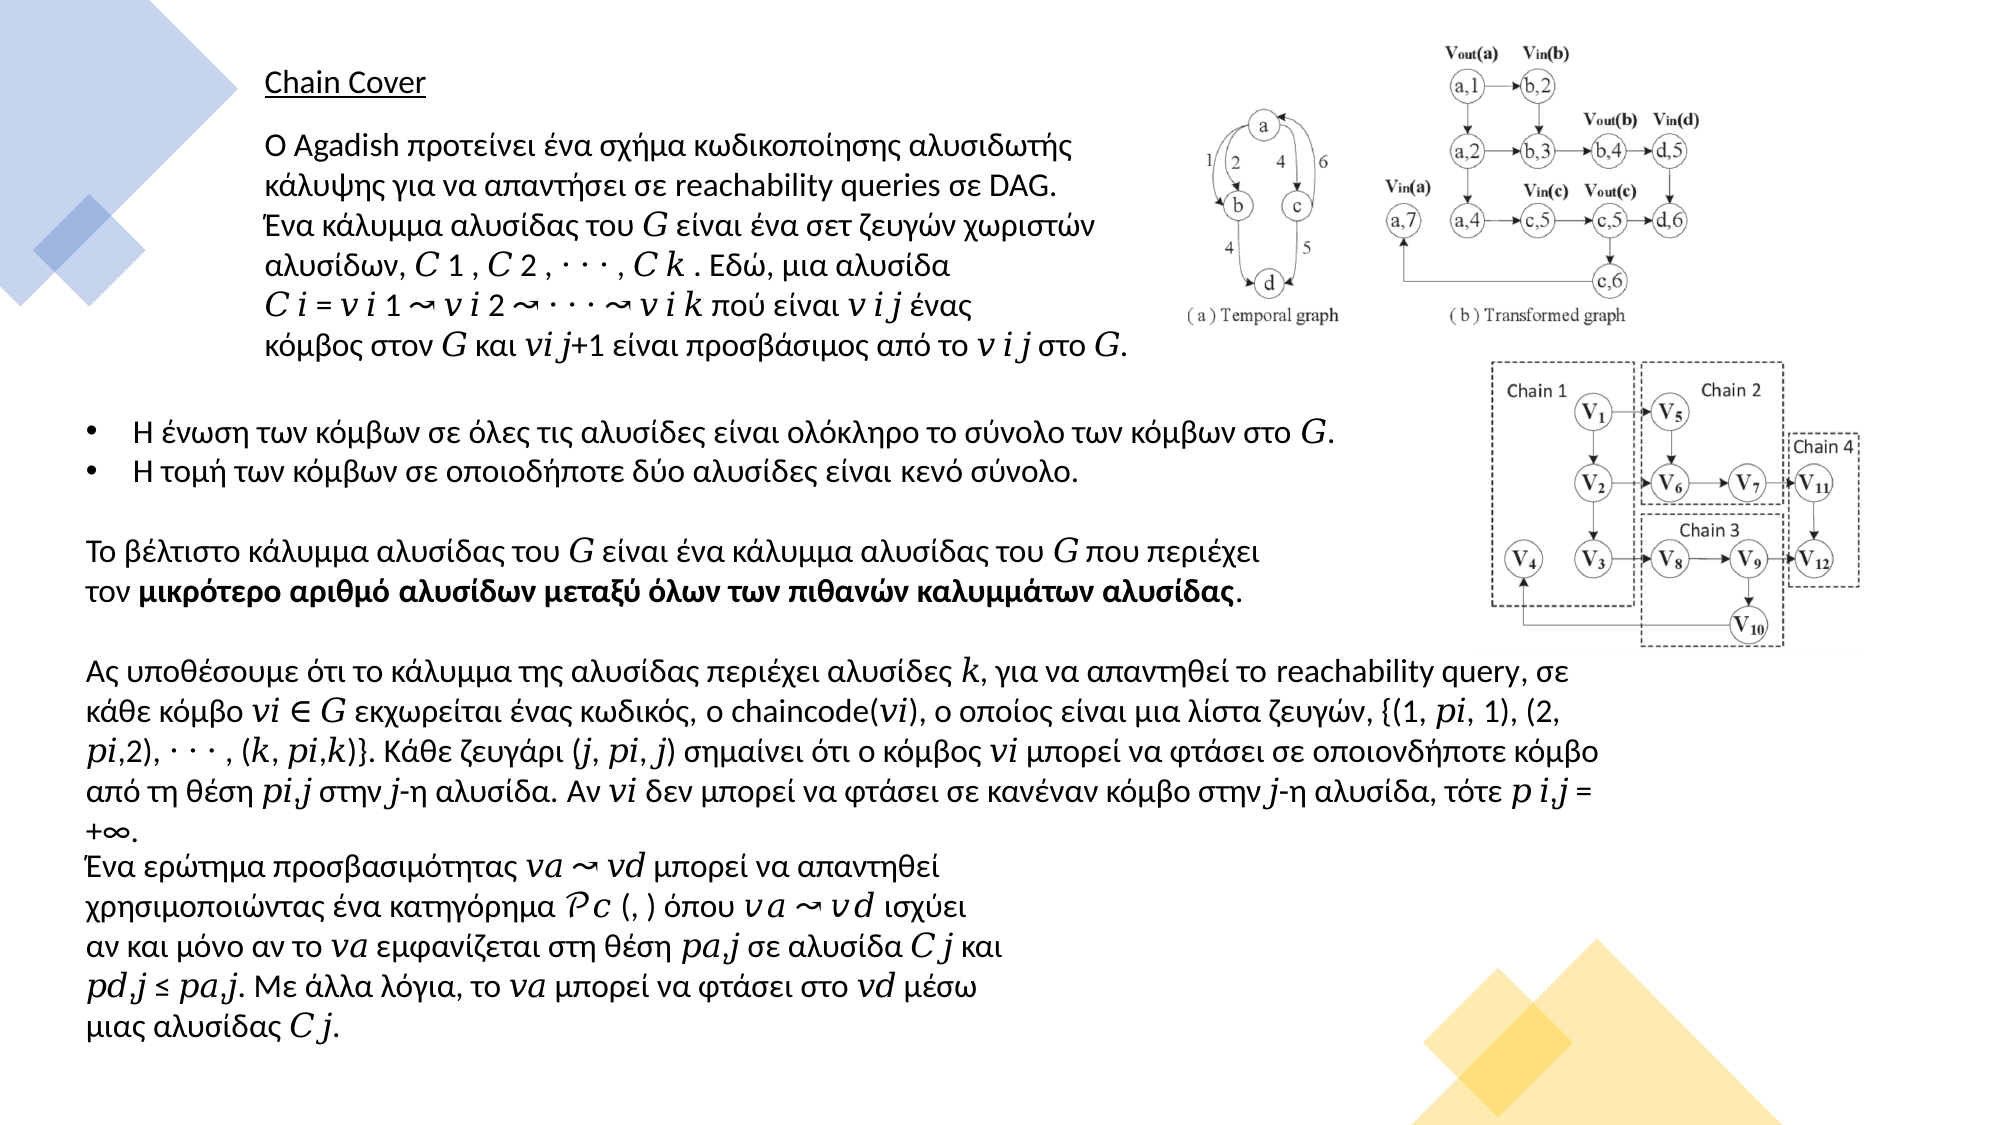

Chain Cover
Ο Agadish προτείνει ένα σχήμα κωδικοποίησης αλυσιδωτής
κάλυψης για να απαντήσει σε reachability queries σε DAG.
Ένα κάλυμμα αλυσίδας του 𝐺 είναι ένα σετ ζευγών χωριστών
αλυσίδων, 𝐶 1 , 𝐶 2 , ⋅ ⋅ ⋅ , 𝐶 𝑘 . Εδώ, μια αλυσίδα
𝐶 𝑖 = 𝑣 𝑖 1 ↝ 𝑣 𝑖 2 ↝ ⋅ ⋅ ⋅ ↝ 𝑣 𝑖 𝑘 πού είναι 𝑣 𝑖 𝑗 ένας
κόμβος στον 𝐺 και 𝑣𝑖 𝑗+1 είναι προσβάσιμος από το 𝑣 𝑖 𝑗 στο 𝐺.
Η ένωση των κόμβων σε όλες τις αλυσίδες είναι ολόκληρο το σύνολο των κόμβων στο 𝐺.
H τομή των κόμβων σε οποιοδήποτε δύο αλυσίδες είναι κενό σύνολο.
Το βέλτιστο κάλυμμα αλυσίδας του 𝐺 είναι ένα κάλυμμα αλυσίδας του 𝐺 που περιέχει
τον μικρότερο αριθμό αλυσίδων μεταξύ όλων των πιθανών καλυμμάτων αλυσίδας.
Ας υποθέσουμε ότι το κάλυμμα της αλυσίδας περιέχει αλυσίδες 𝑘, για να απαντηθεί το reachability query, σε κάθε κόμβο 𝑣𝑖 ∈ 𝐺 εκχωρείται ένας κωδικός, o chaincode(𝑣𝑖), ο οποίος είναι μια λίστα ζευγών, {(1, 𝑝𝑖, 1), (2, 𝑝𝑖,2), ⋅ ⋅ ⋅ , (𝑘, 𝑝𝑖,𝑘)}. Κάθε ζευγάρι (𝑗, 𝑝𝑖, 𝑗) σημαίνει ότι ο κόμβος 𝑣𝑖 μπορεί να φτάσει σε οποιονδήποτε κόμβο από τη θέση 𝑝𝑖,𝑗 στην 𝑗-η αλυσίδα. Αν 𝑣𝑖 δεν μπορεί να φτάσει σε κανέναν κόμβο στην 𝑗-η αλυσίδα, τότε 𝑝 𝑖,𝑗 = +∞.
Ένα ερώτημα προσβασιμότητας 𝑣𝑎 ↝ 𝑣𝑑 μπορεί να απαντηθεί
χρησιμοποιώντας ένα κατηγόρημα 𝒫𝑐 (, ) όπου 𝑣𝑎 ↝ 𝑣𝑑 ισχύει
αν και μόνο αν το 𝑣𝑎 εμφανίζεται στη θέση 𝑝𝑎,𝑗 σε αλυσίδα 𝐶 𝑗 και
𝑝𝑑,𝑗 ≤ 𝑝𝑎,𝑗. Με άλλα λόγια, το 𝑣𝑎 μπορεί να φτάσει στο 𝑣𝑑 μέσω
μιας αλυσίδας 𝐶 𝑗.